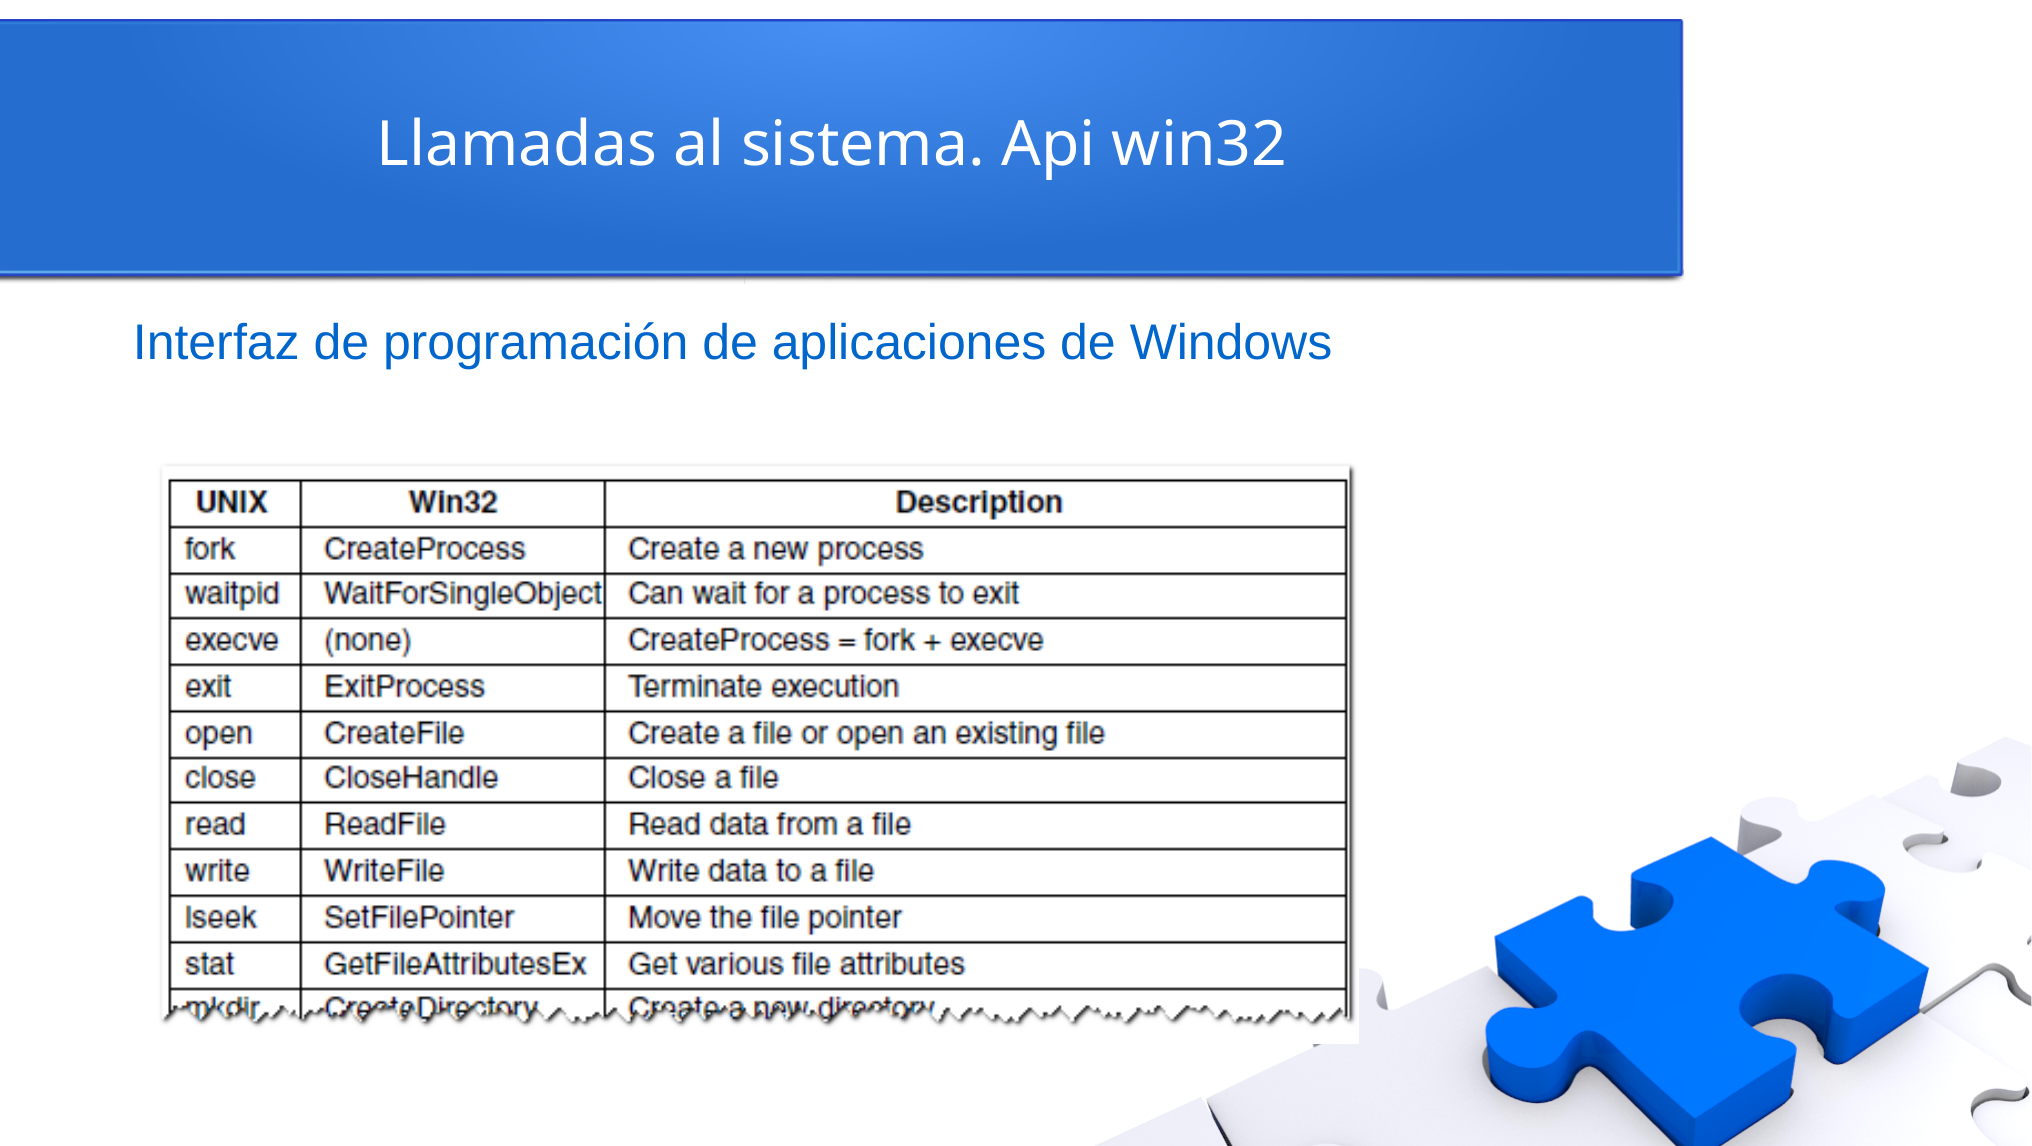

# Llamadas al sistema. Api win32
Interfaz de programación de aplicaciones de Windows